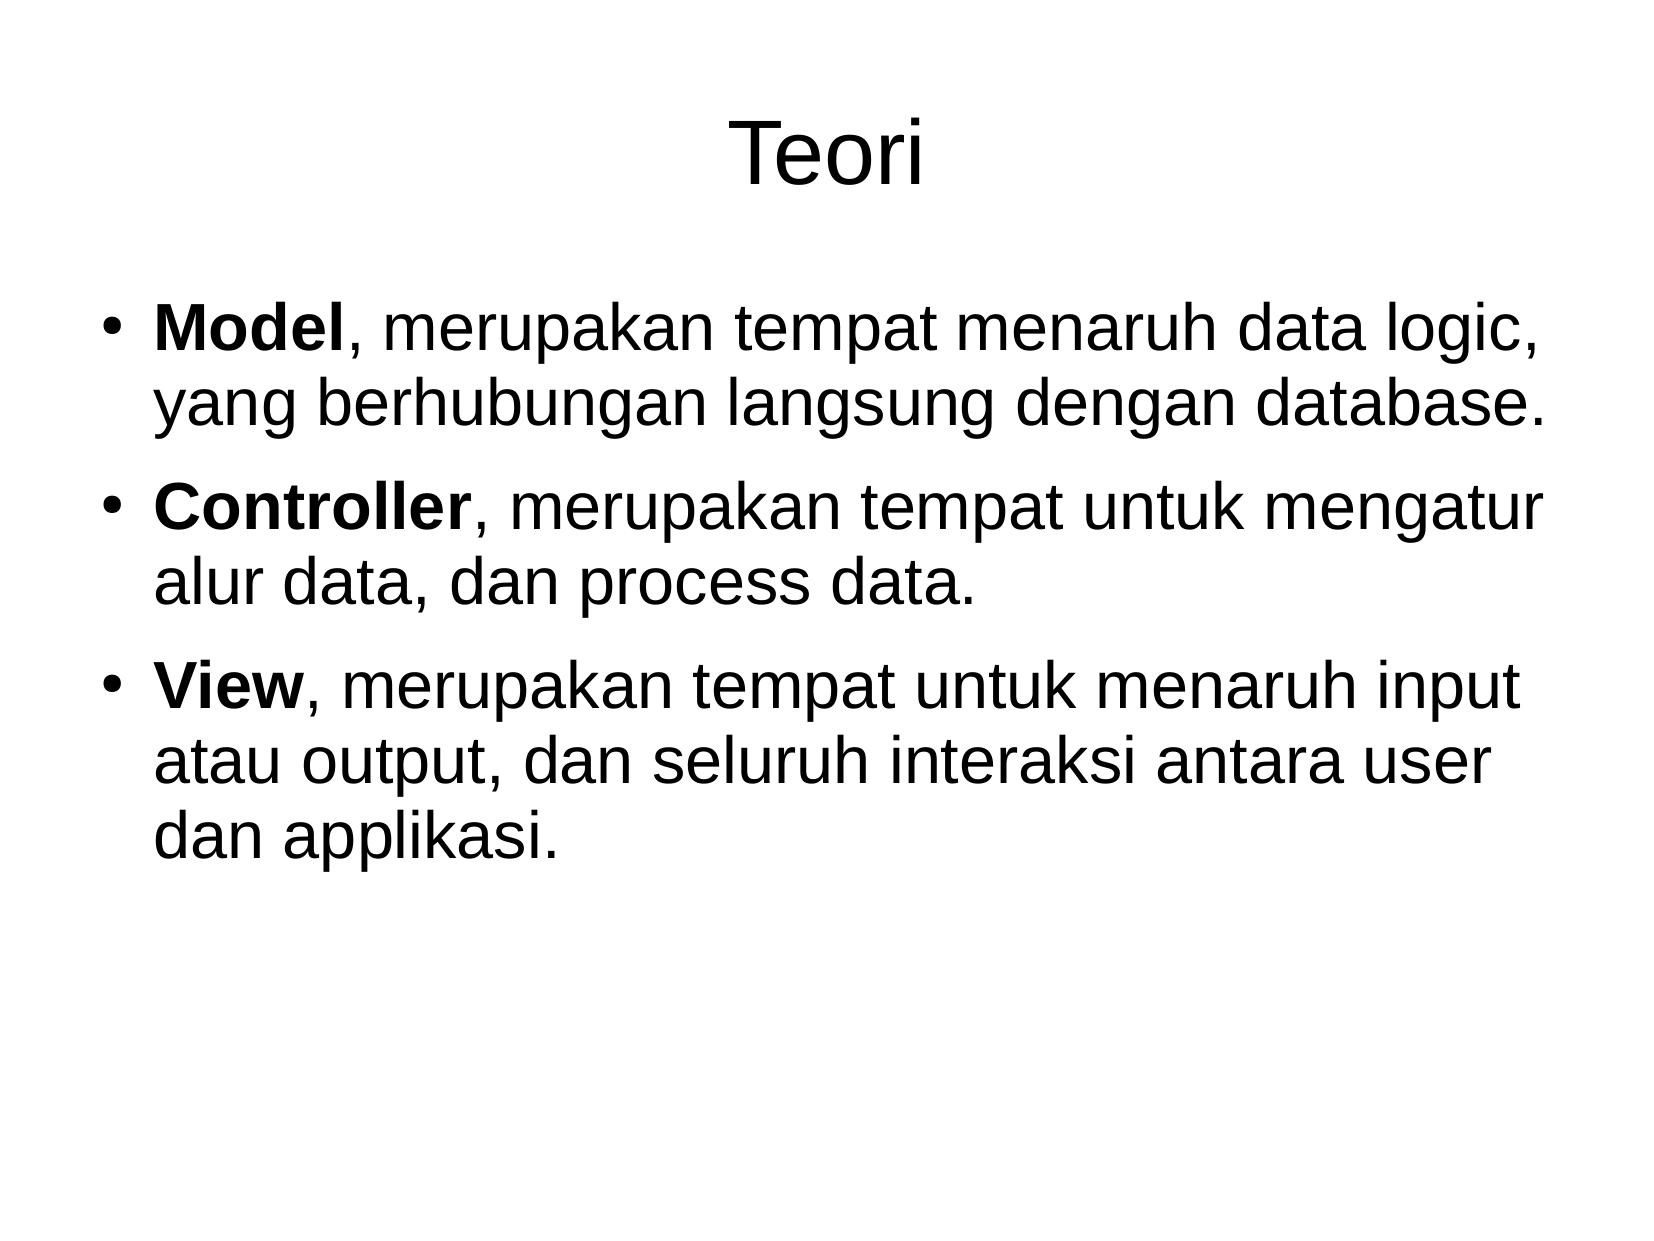

# Teori
Model, merupakan tempat menaruh data logic, yang berhubungan langsung dengan database.
Controller, merupakan tempat untuk mengatur alur data, dan process data.
View, merupakan tempat untuk menaruh input atau output, dan seluruh interaksi antara user dan applikasi.